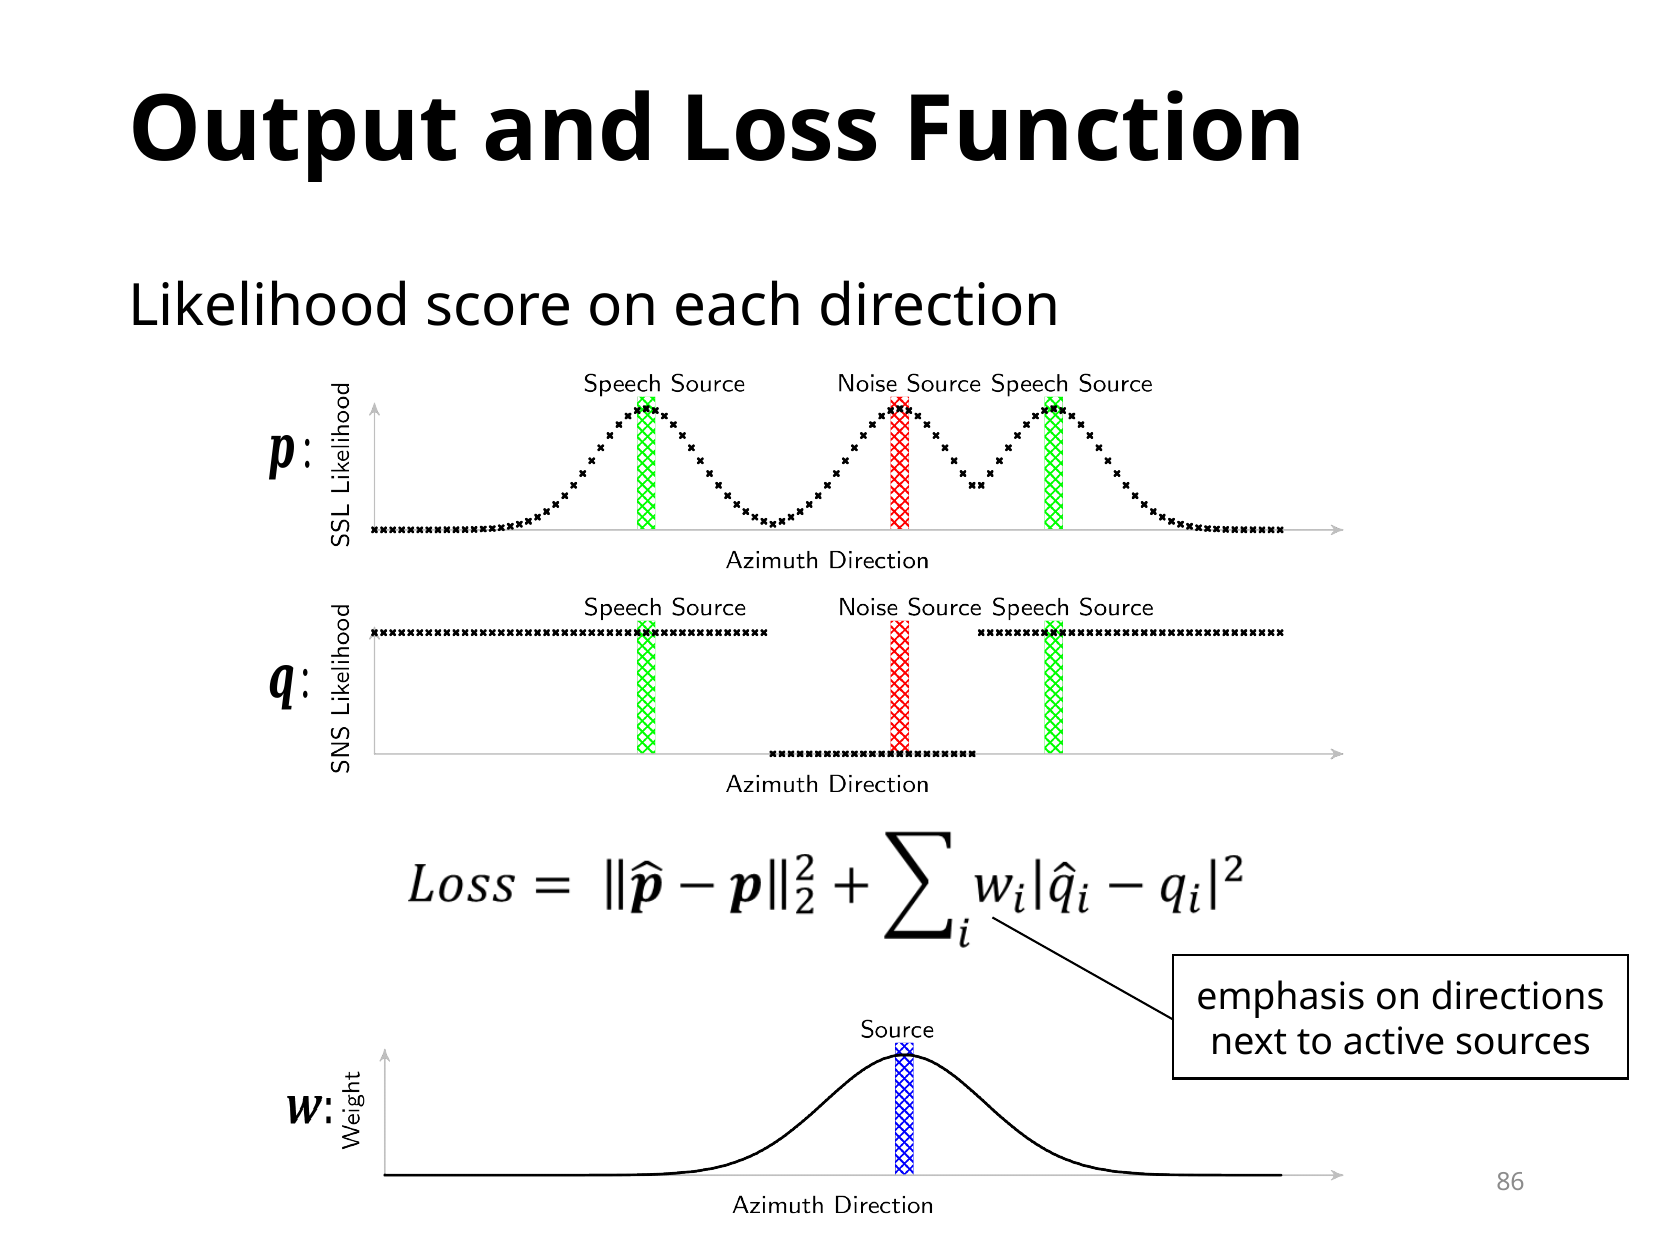

# Output and Loss Function
Likelihood score on each direction
emphasis on directions next to active sources